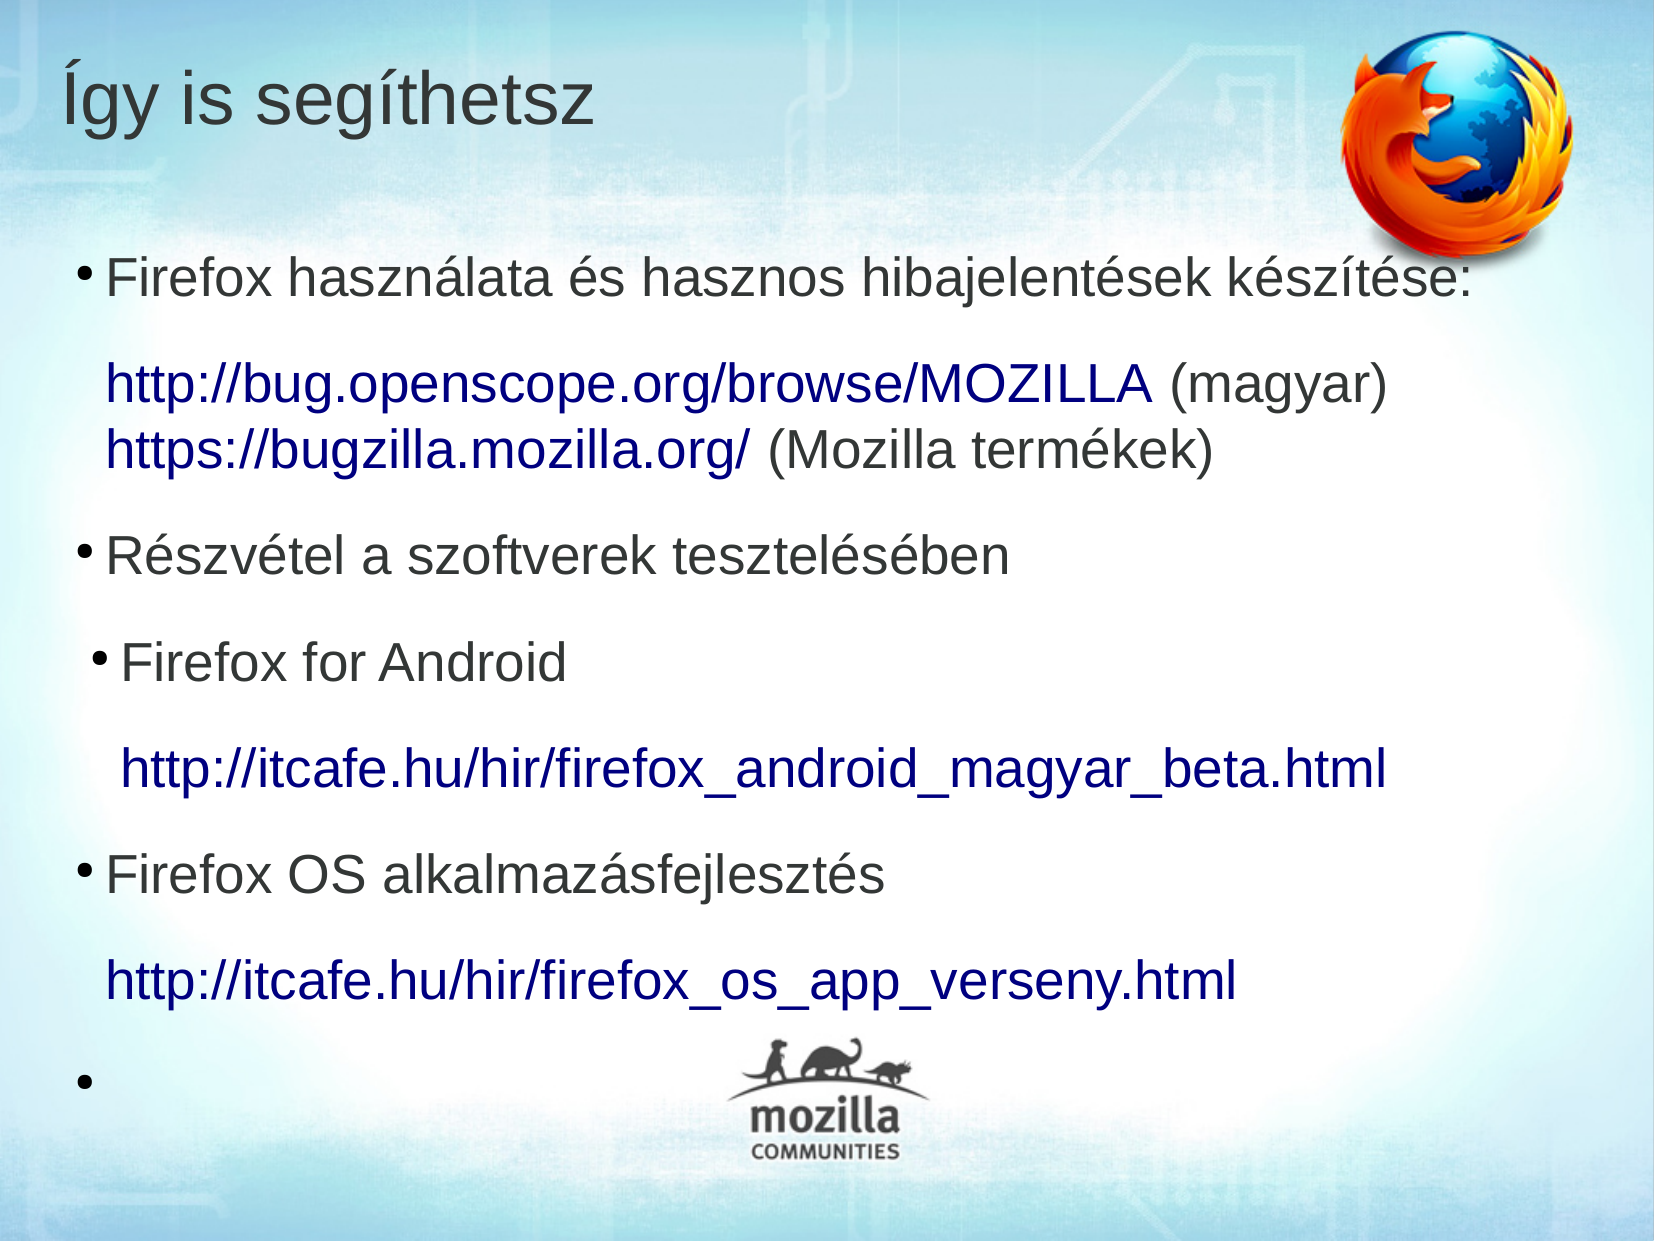

# Így is segíthetsz
Firefox használata és hasznos hibajelentések készítése:
http://bug.openscope.org/browse/MOZILLA (magyar)
https://bugzilla.mozilla.org/ (Mozilla termékek)
Részvétel a szoftverek tesztelésében
Firefox for Android
http://itcafe.hu/hir/firefox_android_magyar_beta.html
Firefox OS alkalmazásfejlesztés
http://itcafe.hu/hir/firefox_os_app_verseny.html